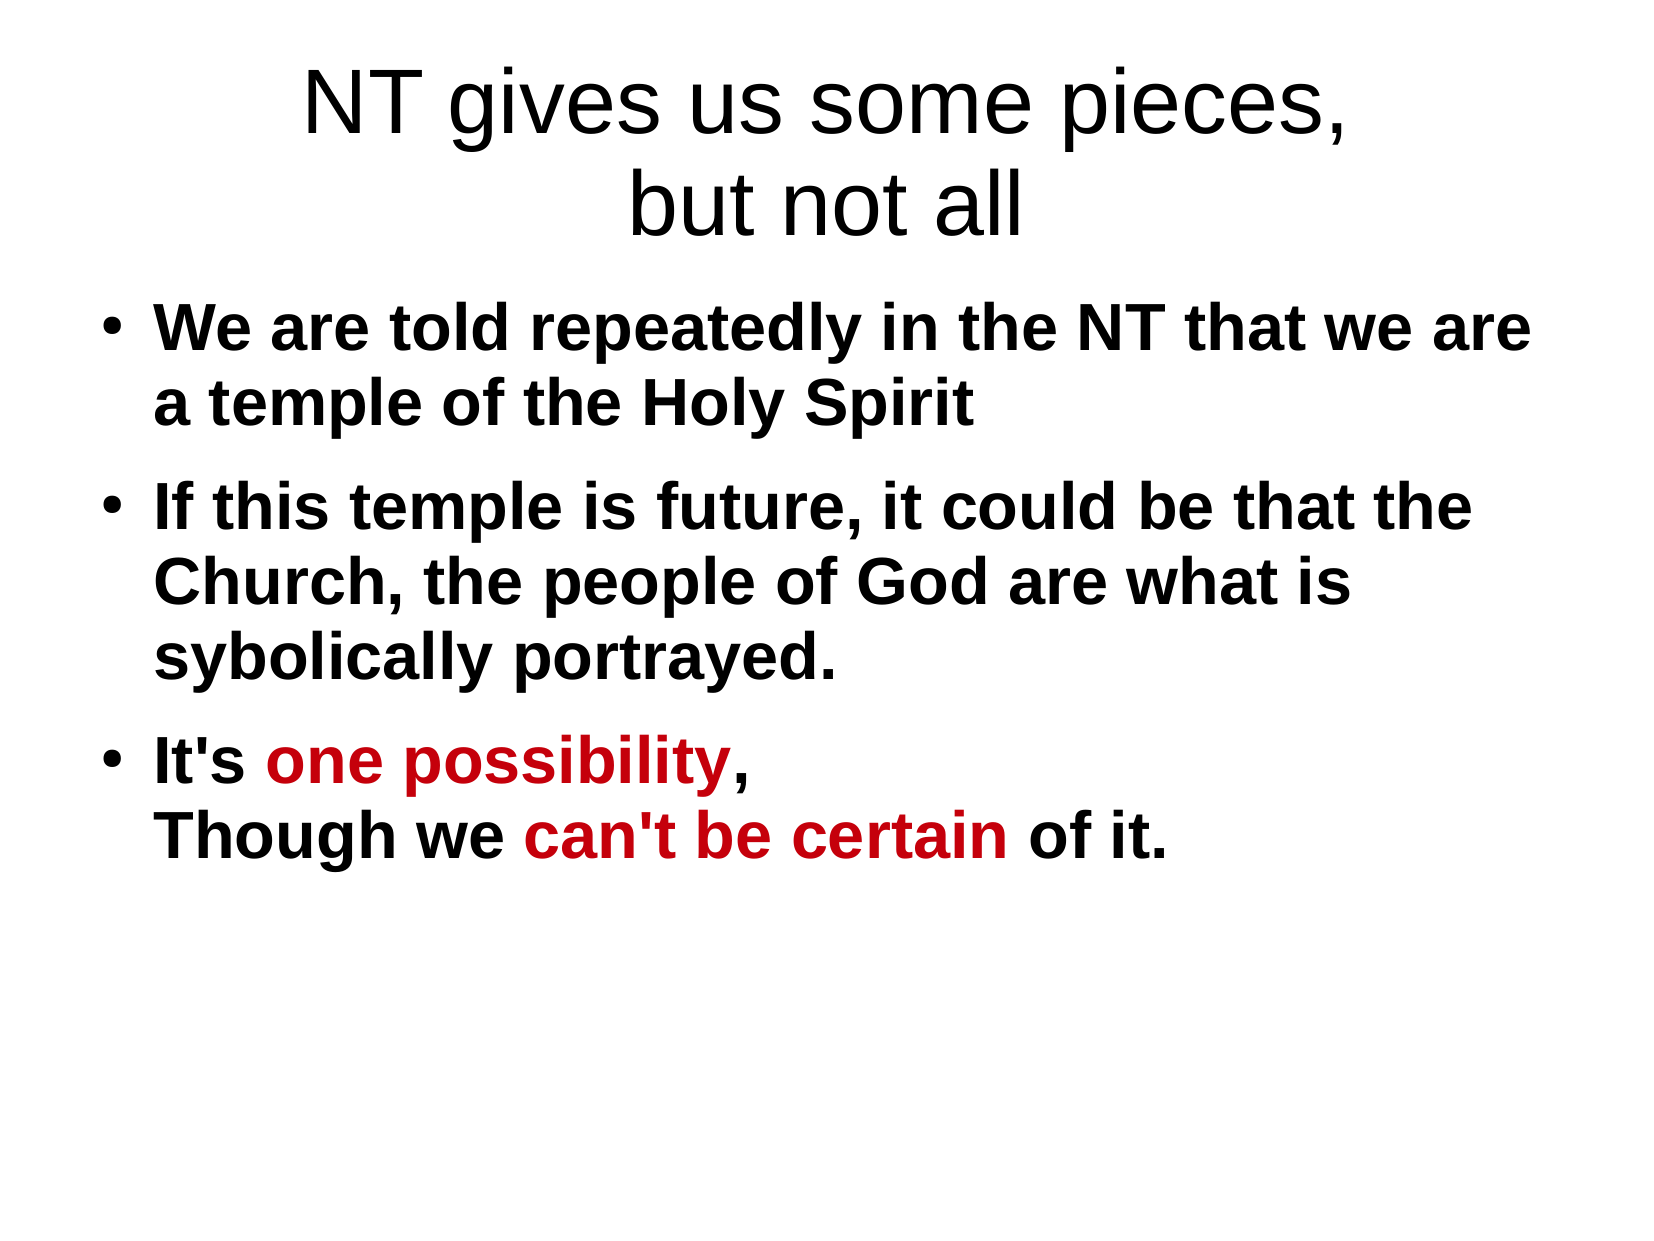

# NT gives us some pieces, but not all
We are told repeatedly in the NT that we are a temple of the Holy Spirit
If this temple is future, it could be that the Church, the people of God are what is sybolically portrayed.
It's one possibility,
Though we can't be certain of it.